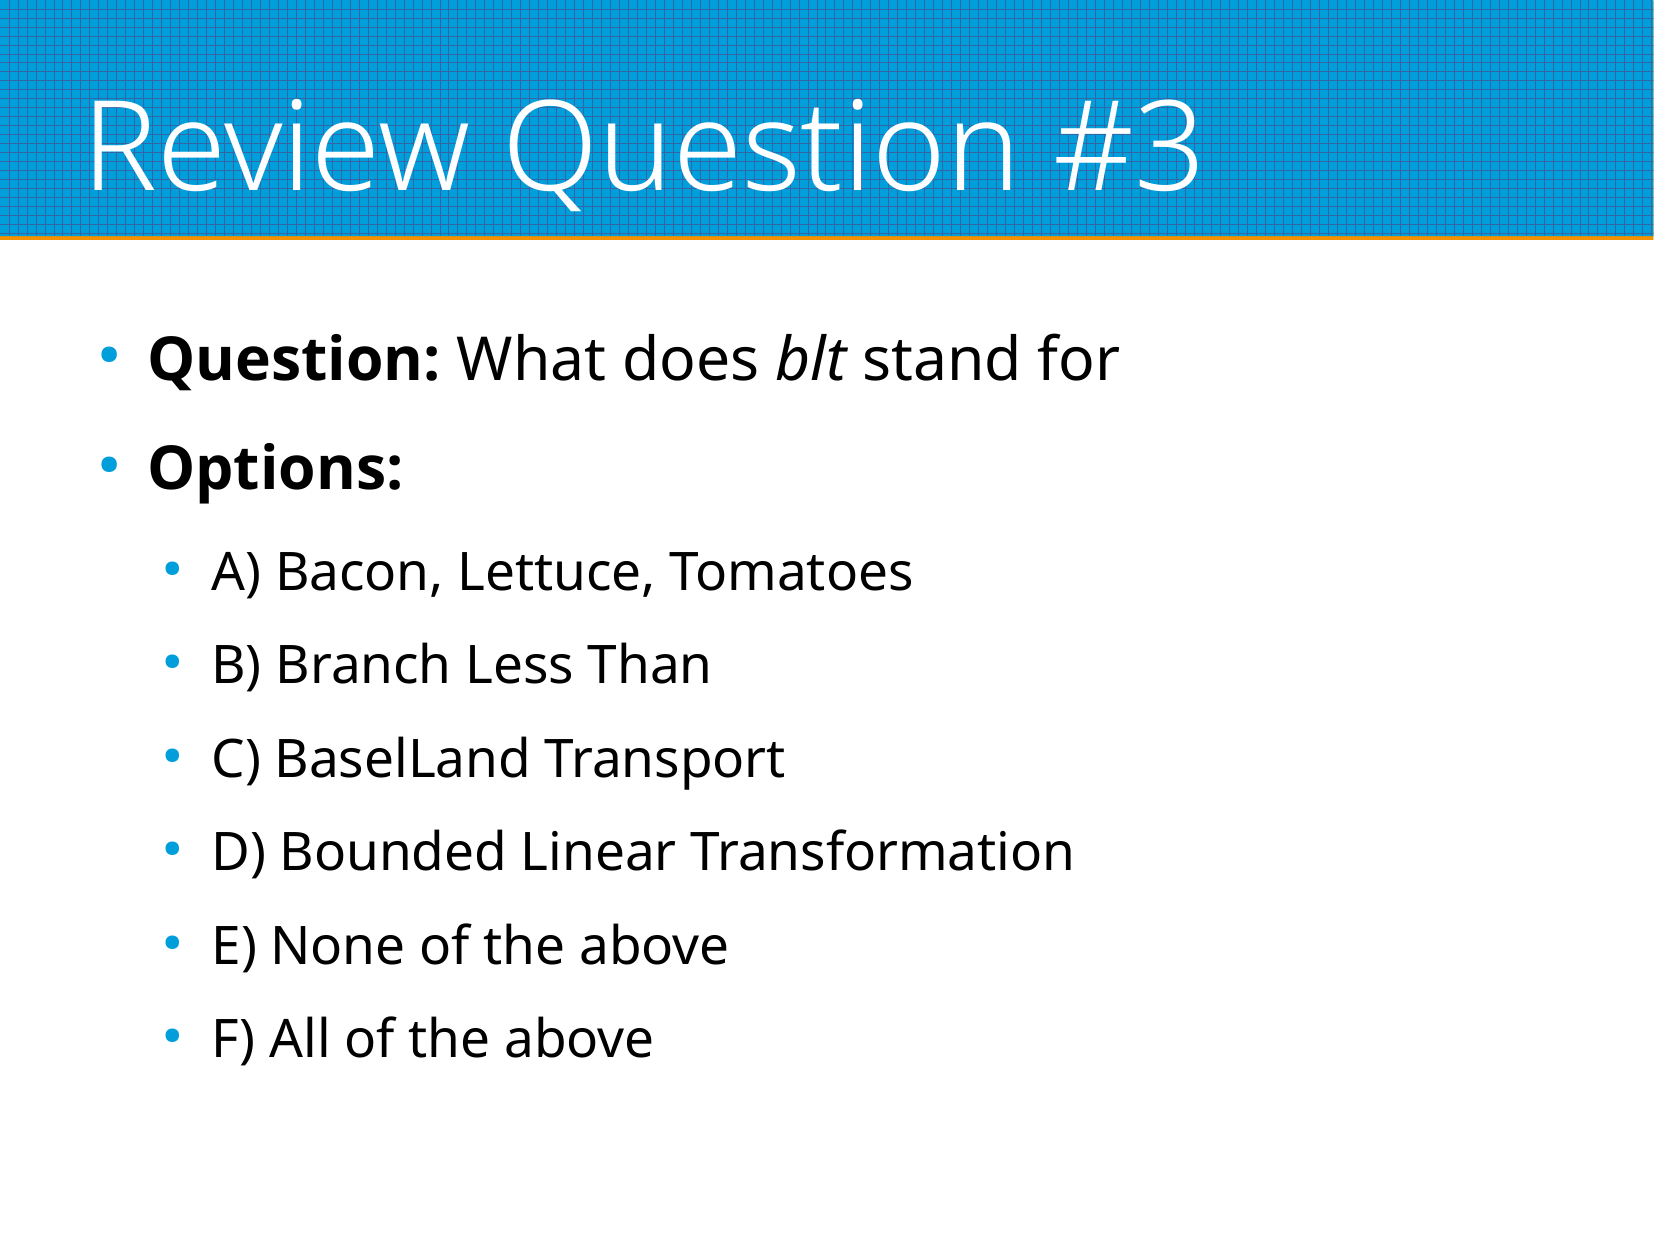

# Review Question #3
Question: What does blt stand for
Options:
A) Bacon, Lettuce, Tomatoes
B) Branch Less Than
C) BaselLand Transport
D) Bounded Linear Transformation
E) None of the above
F) All of the above